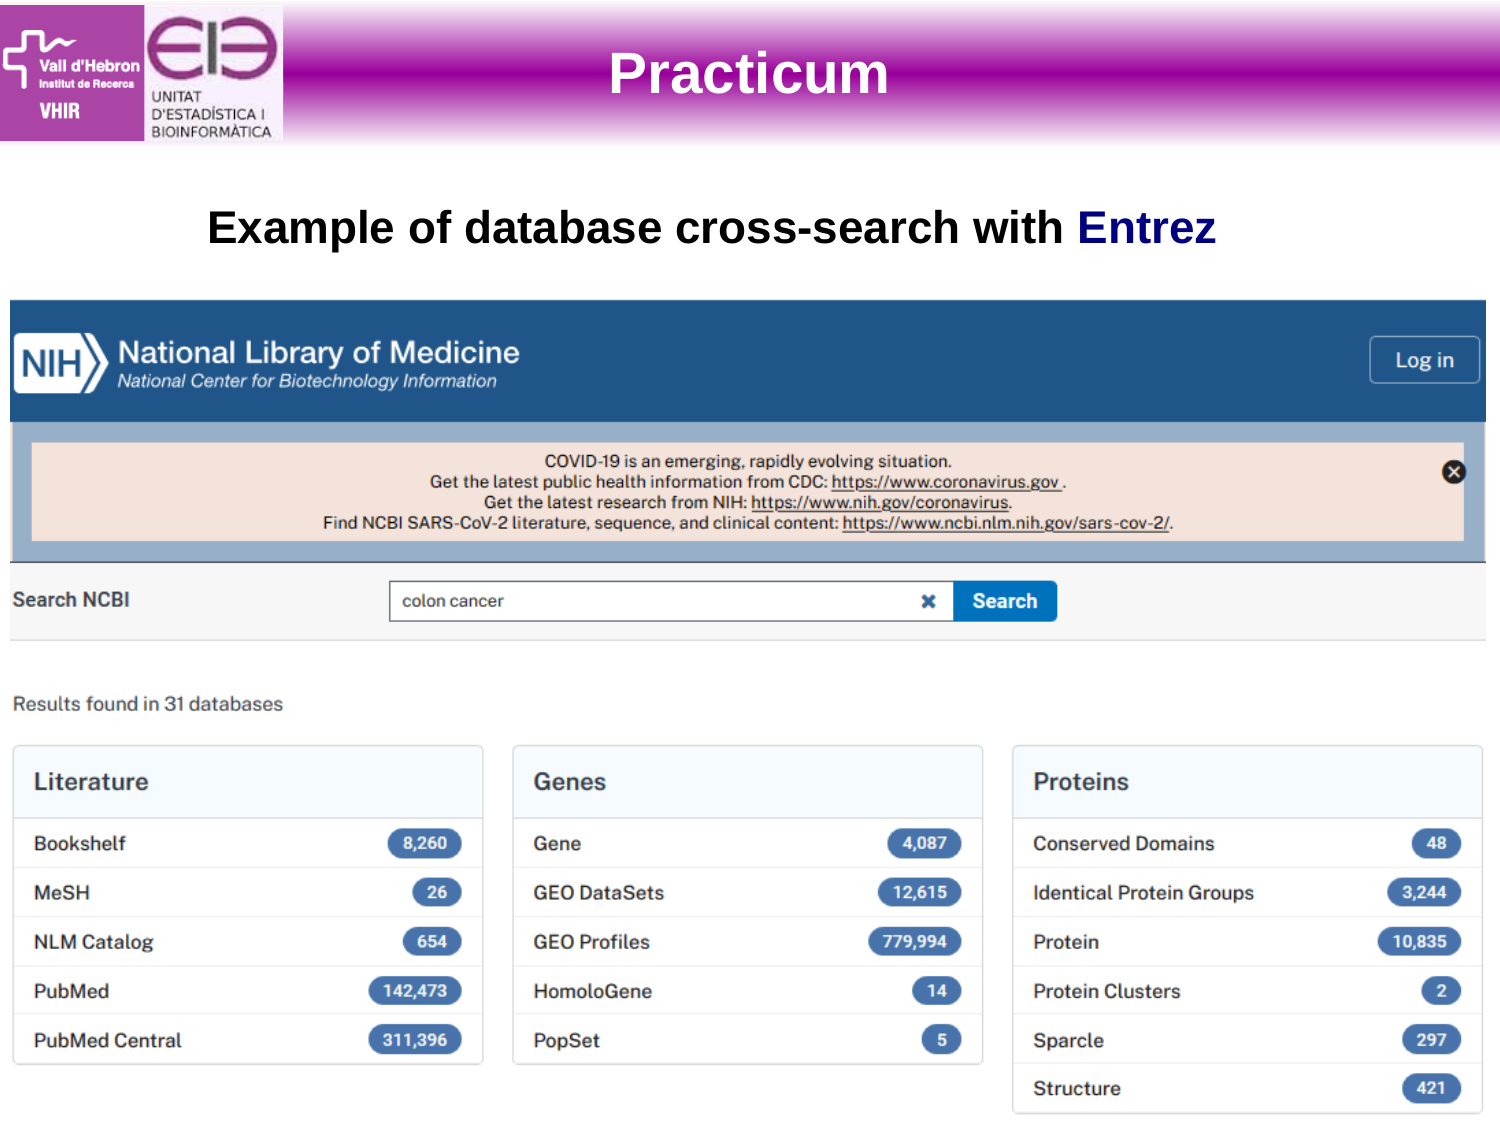

Practicum
Example of database cross-search with Entrez